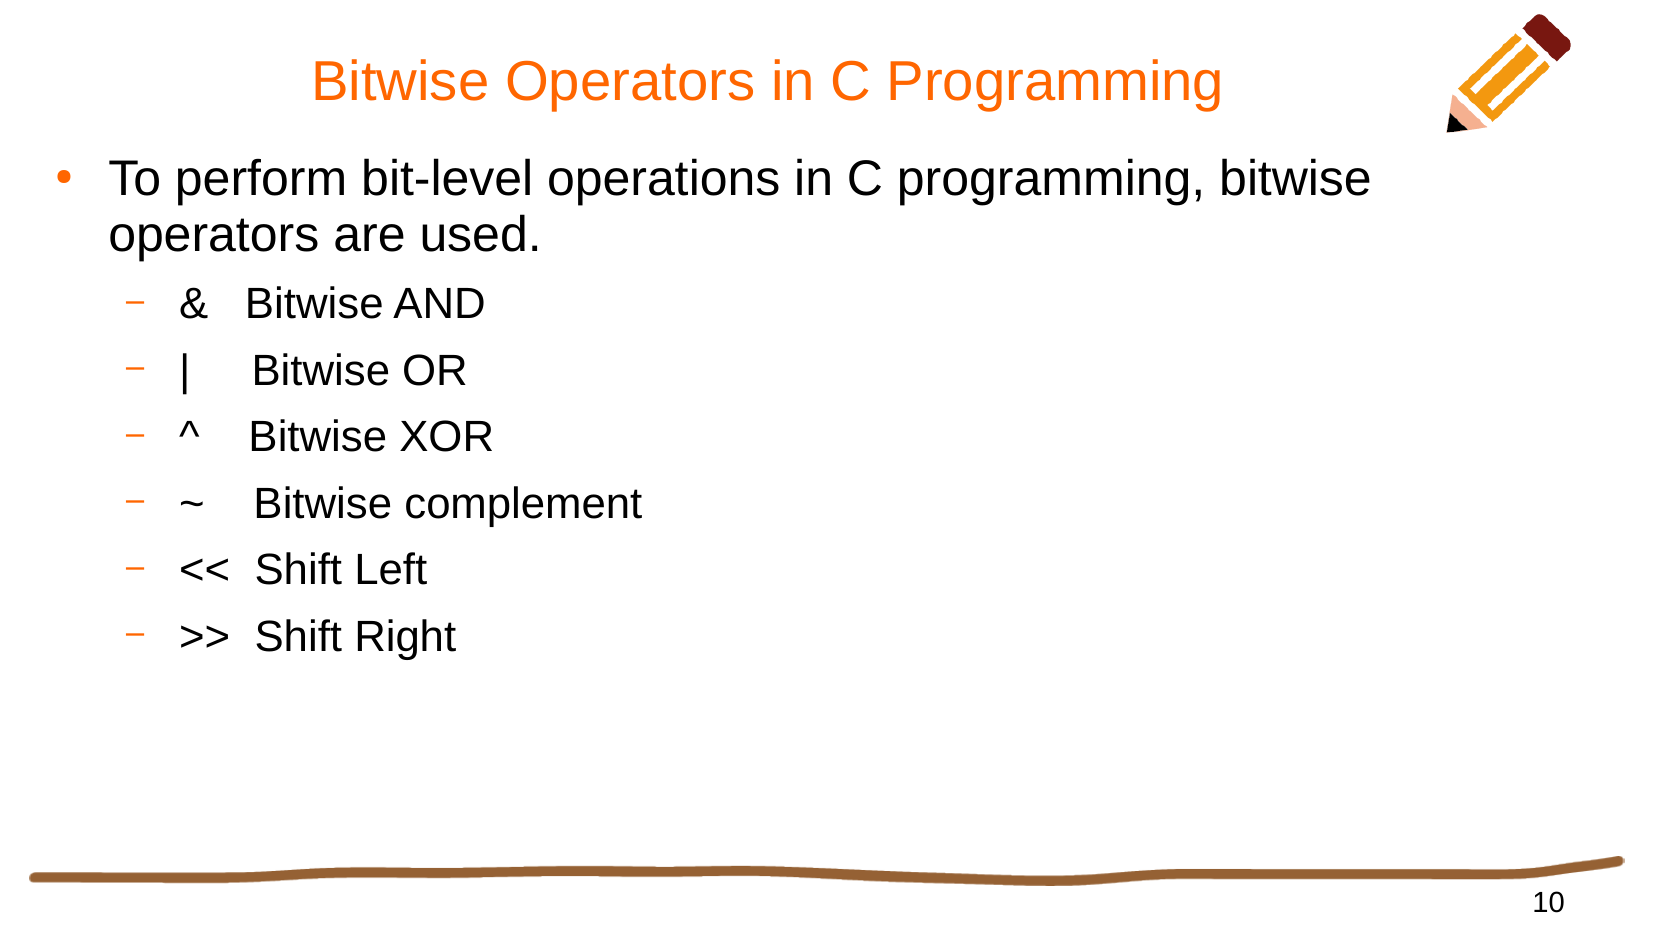

# Bitwise Operators in C Programming
To perform bit-level operations in C programming, bitwise operators are used.
& Bitwise AND
| Bitwise OR
^ Bitwise XOR
~ Bitwise complement
<< Shift Left
>> Shift Right
10